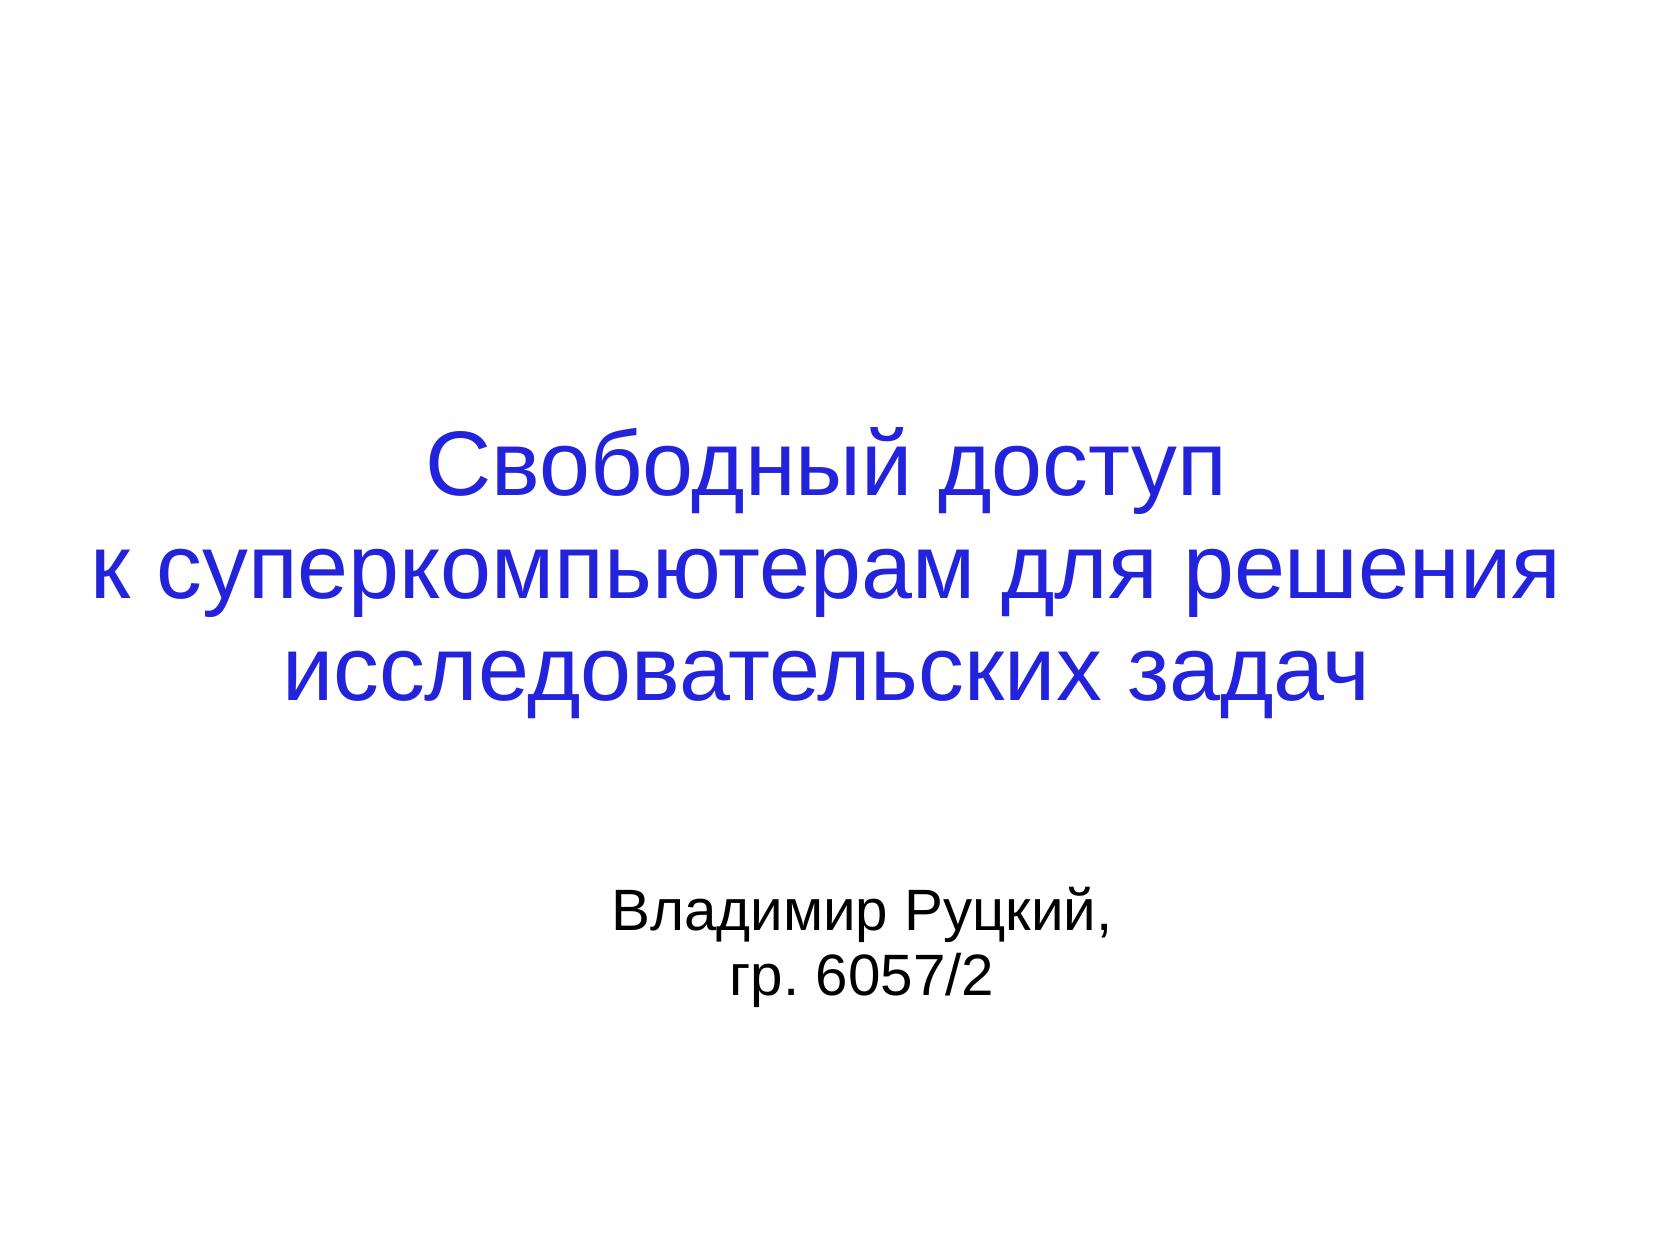

# Свободный доступ к суперкомпьютерам для решения исследовательских задач
Владимир Руцкий,
гр. 6057/2